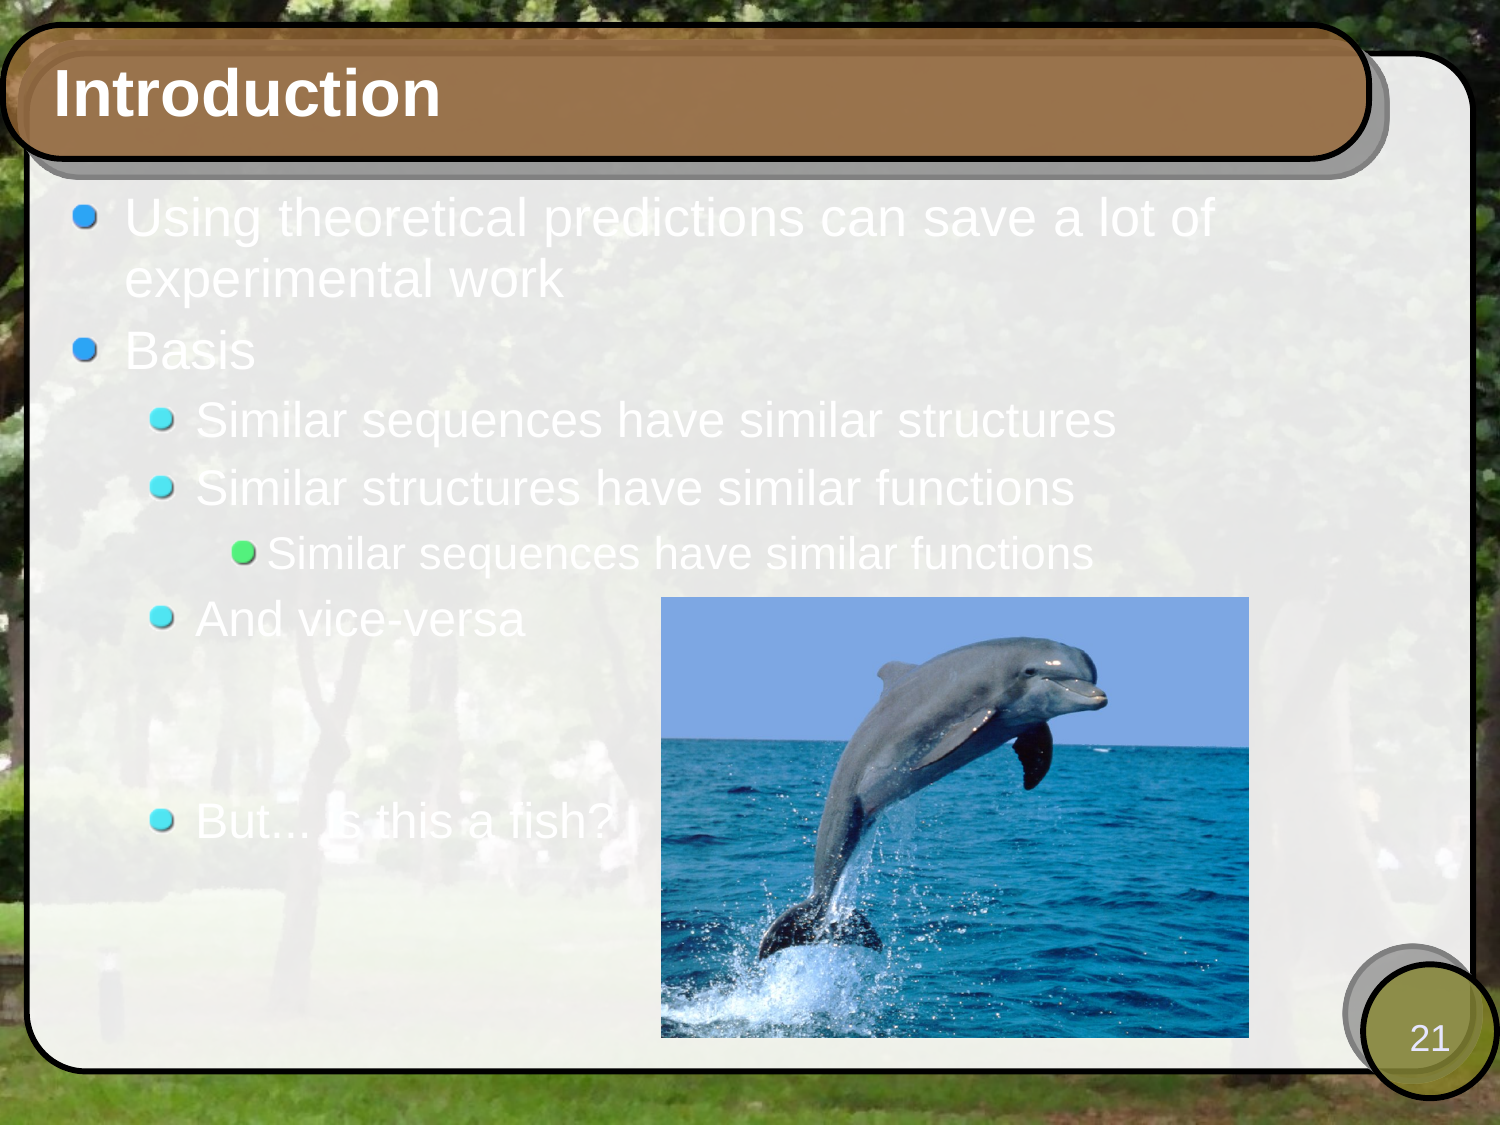

# Introduction
Using theoretical predictions can save a lot of experimental work
Basis
Similar sequences have similar structures
Similar structures have similar functions
Similar sequences have similar functions
And vice-versa
But... is this a fish?
21